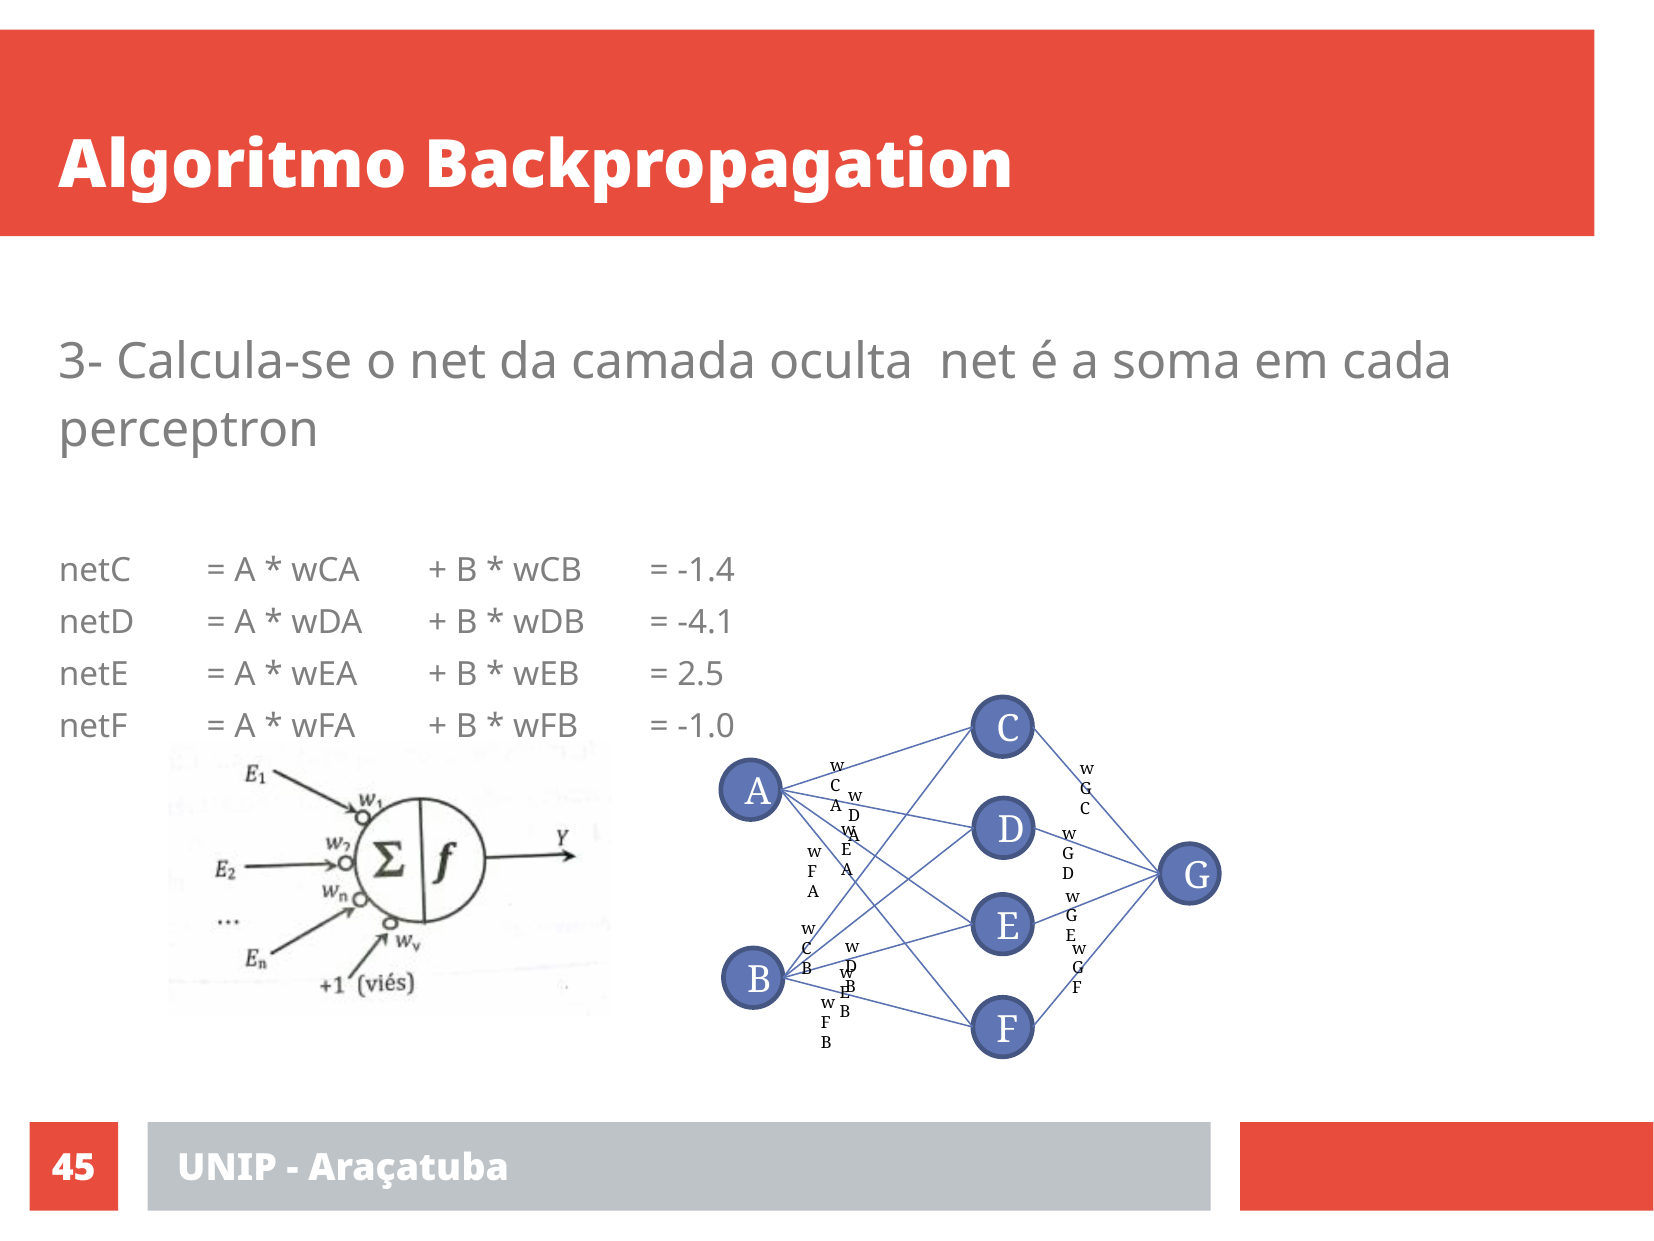

#
Algoritmo Backpropagation
3- Calcula-se o net da camada oculta net é a soma em cada perceptron
netC 	= A * wCA	+ B * wCB	= -1.4
netD 	= A * wDA	+ B * wDB 	= -4.1
netE 	= A * wEA	+ B * wEB 	= 2.5
netF 	= A * wFA	+ B * wFB 	= -1.0
C
wCA
wGC
A
wDA
D
wEA
wGD
wFA
G
wGE
E
wCB
wDB
wGF
B
wEB
wFB
F
45
UNIP - Araçatuba